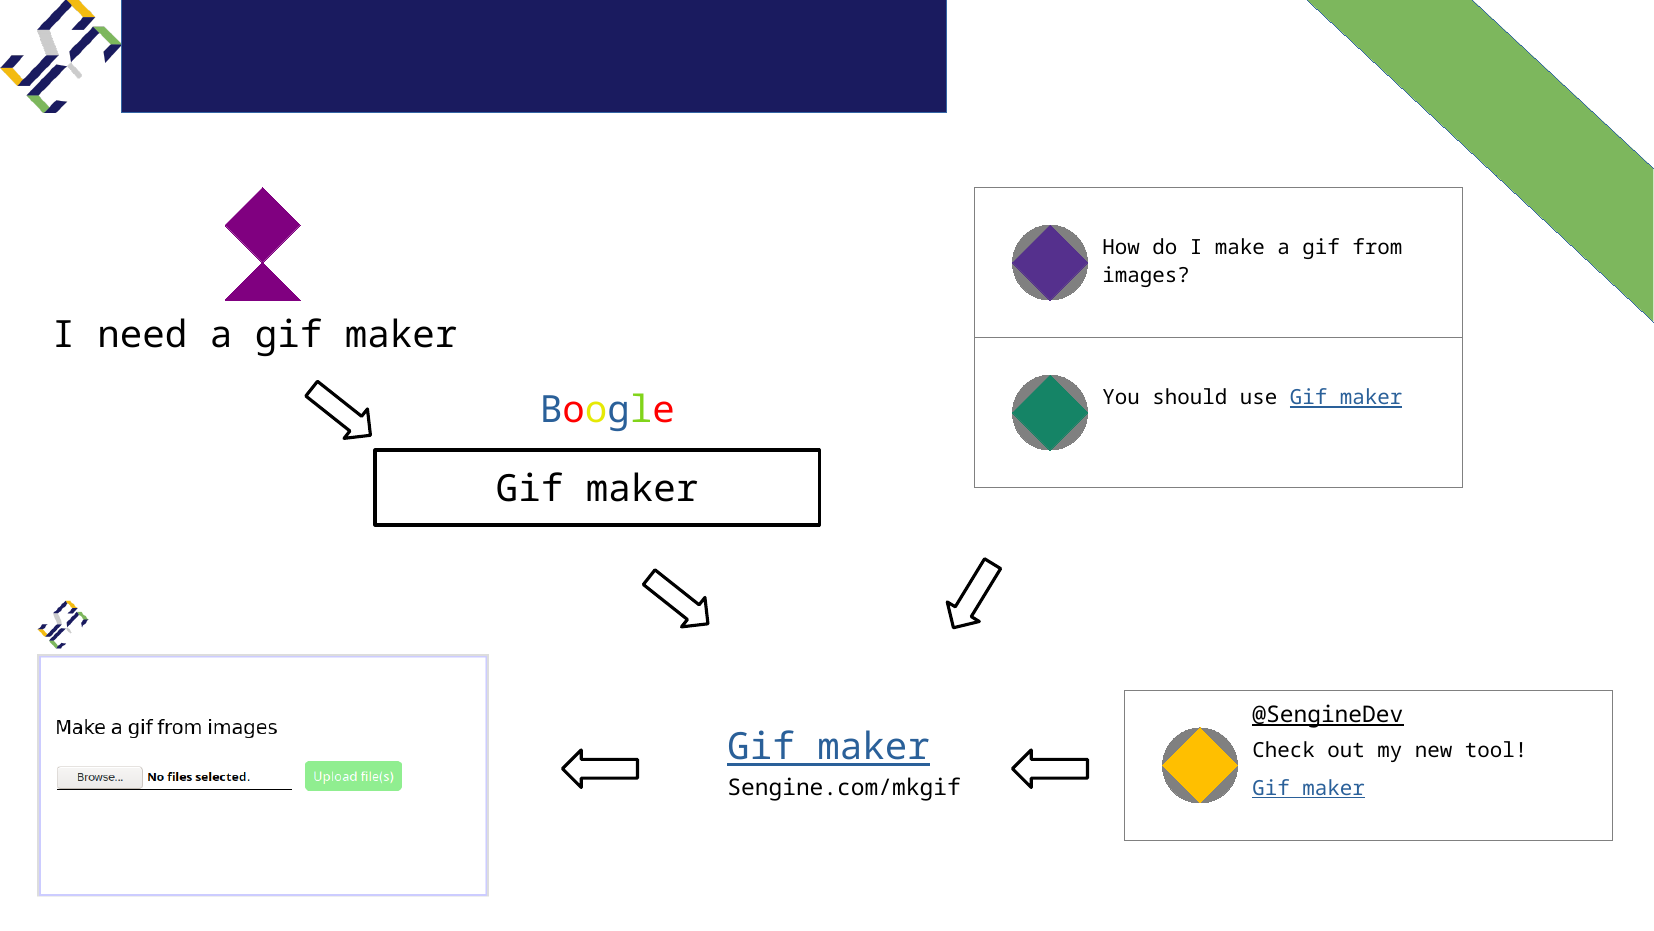

How do I make a gif from images?
I need a gif maker
Boogle
You should use Gif maker
Gif maker
@SengineDev
Gif maker
Sengine.com/mkgif
Check out my new tool!
Gif maker